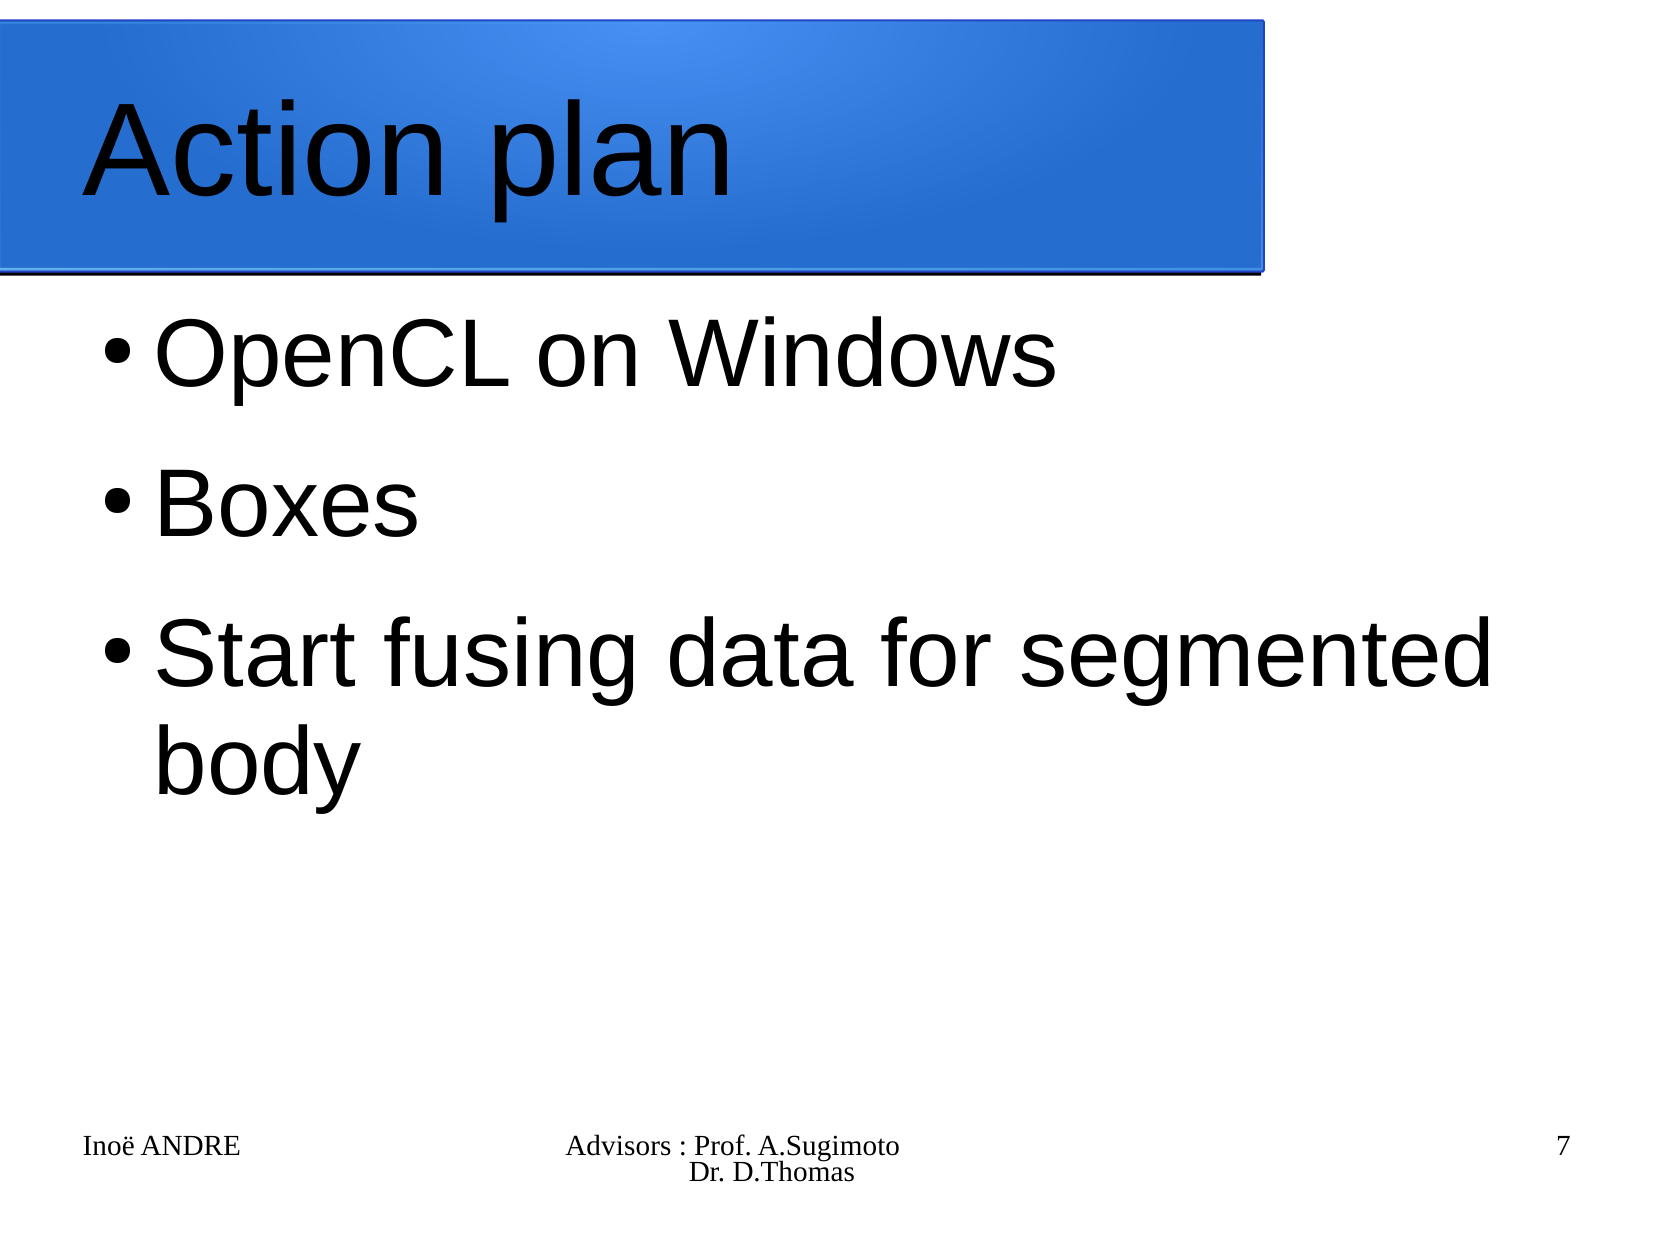

# Action plan
OpenCL on Windows
Boxes
Start fusing data for segmented body
Inoë ANDRE
Advisors : Prof. A.Sugimoto Dr. D.Thomas
7